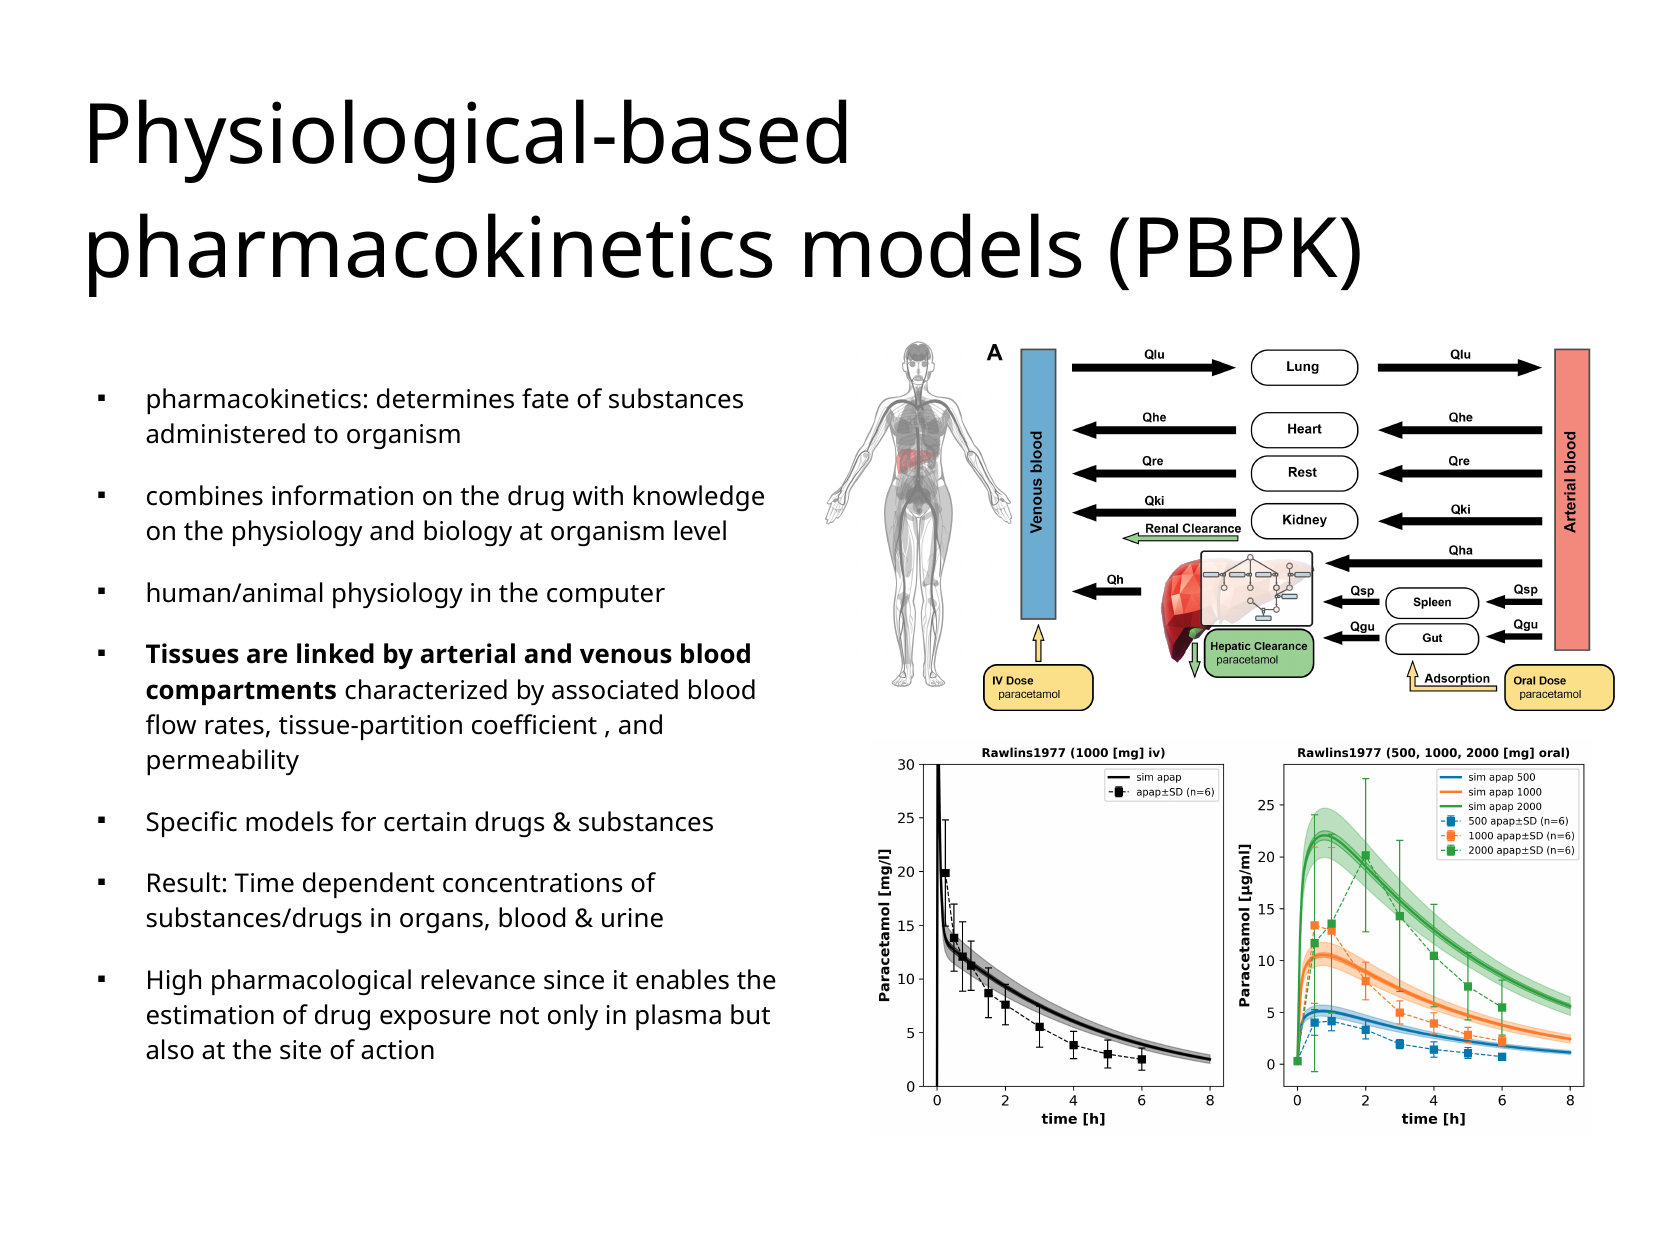

# Physiological-based pharmacokinetics models (PBPK)
pharmacokinetics: determines fate of substances administered to organism
combines information on the drug with knowledge on the physiology and biology at organism level
human/animal physiology in the computer
Tissues are linked by arterial and venous blood compartments characterized by associated blood flow rates, tissue-partition coefficient , and permeability
Specific models for certain drugs & substances
Result: Time dependent concentrations of substances/drugs in organs, blood & urine
High pharmacological relevance since it enables the estimation of drug exposure not only in plasma but also at the site of action